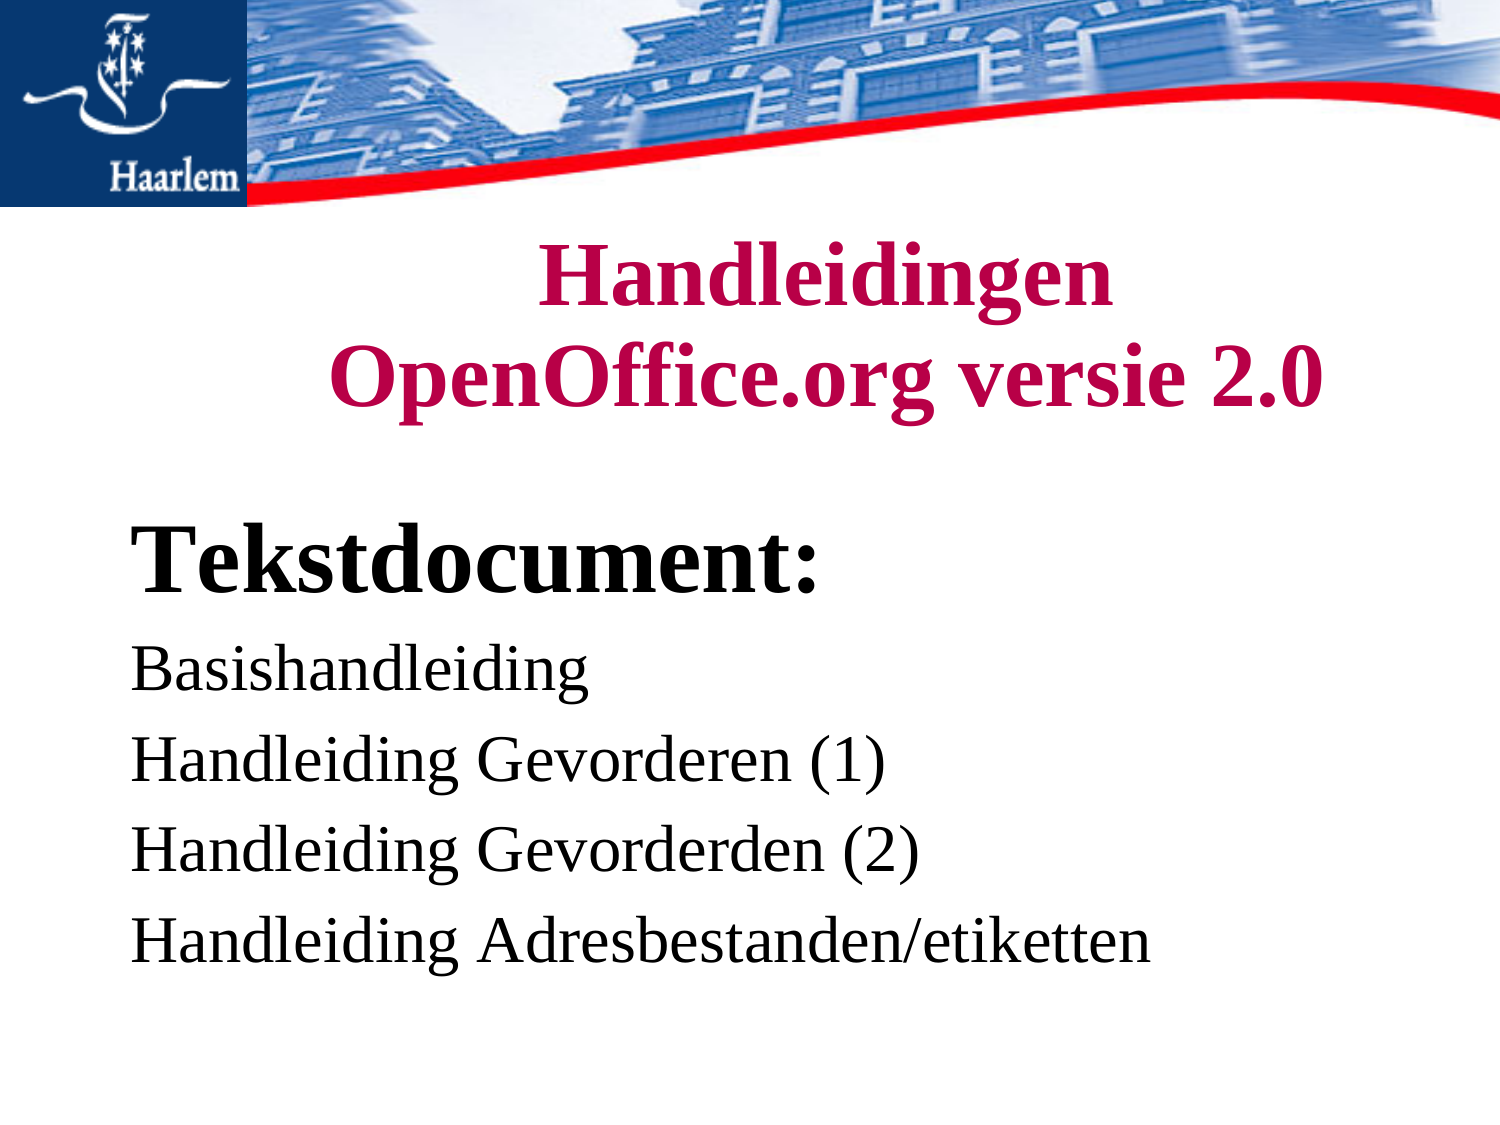

# Handleidingen OpenOffice.org versie 2.0
Tekstdocument:
Basishandleiding
Handleiding Gevorderen (1)
Handleiding Gevorderden (2)
Handleiding Adresbestanden/etiketten